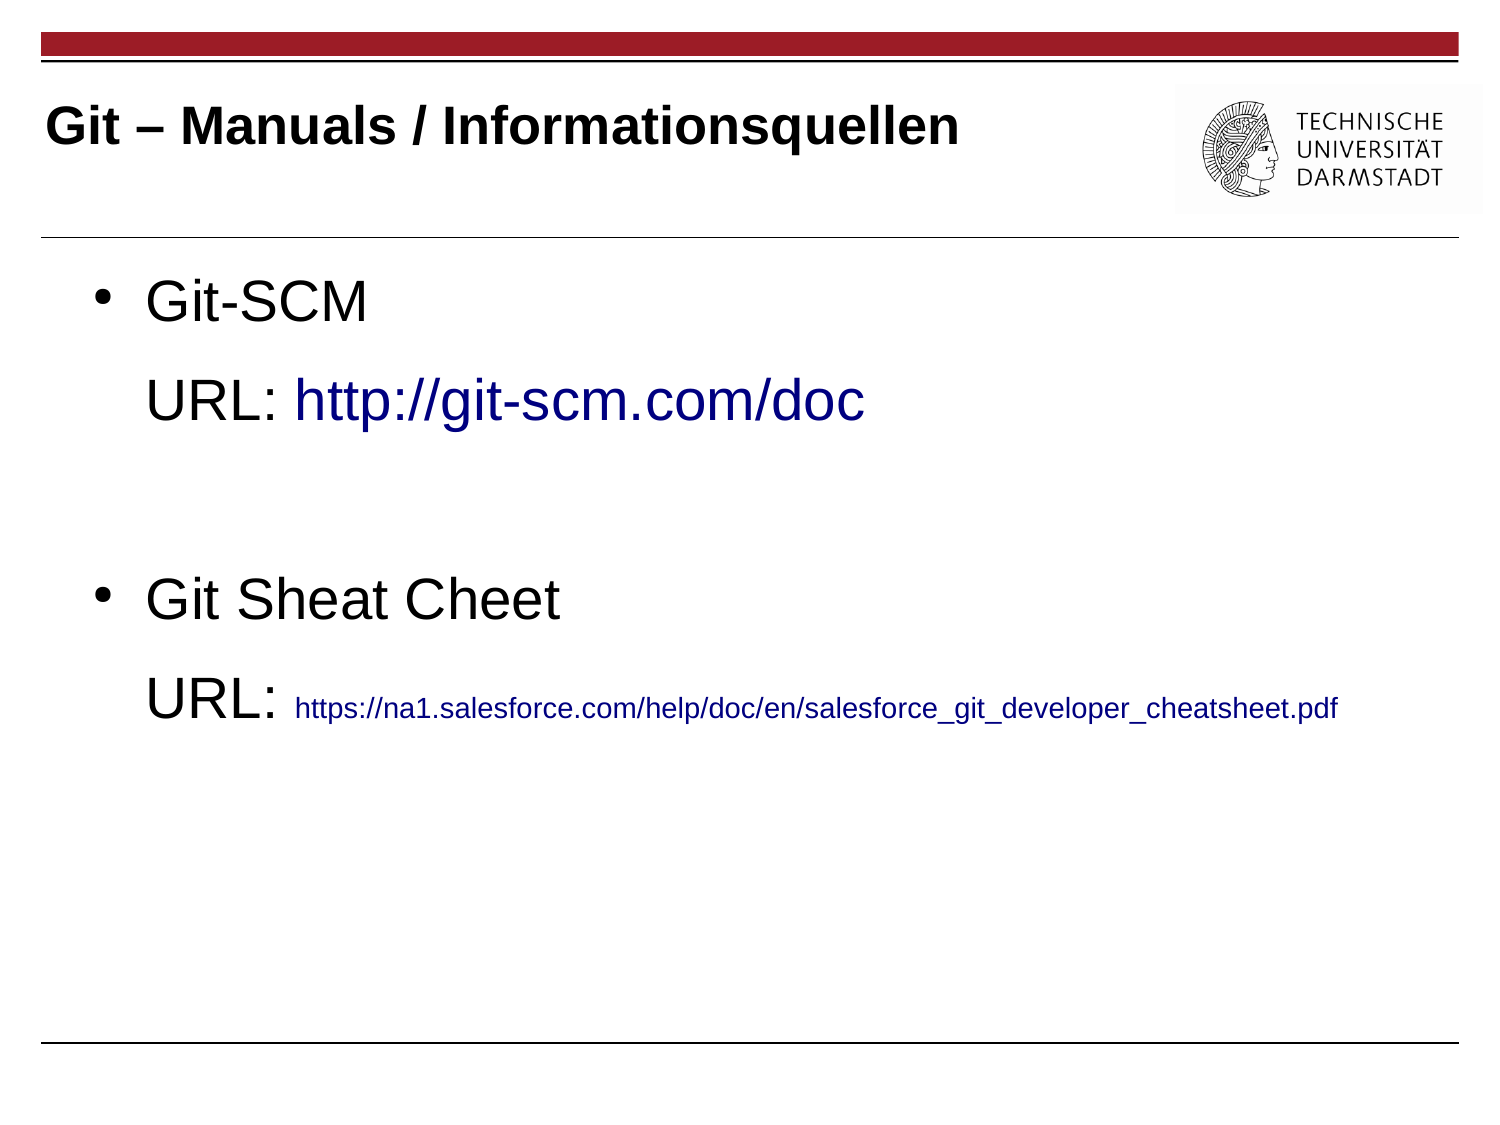

Git – Manuals / Informationsquellen
# Git-SCM
URL: http://git-scm.com/doc
Git Sheat Cheet
URL: https://na1.salesforce.com/help/doc/en/salesforce_git_developer_cheatsheet.pdf